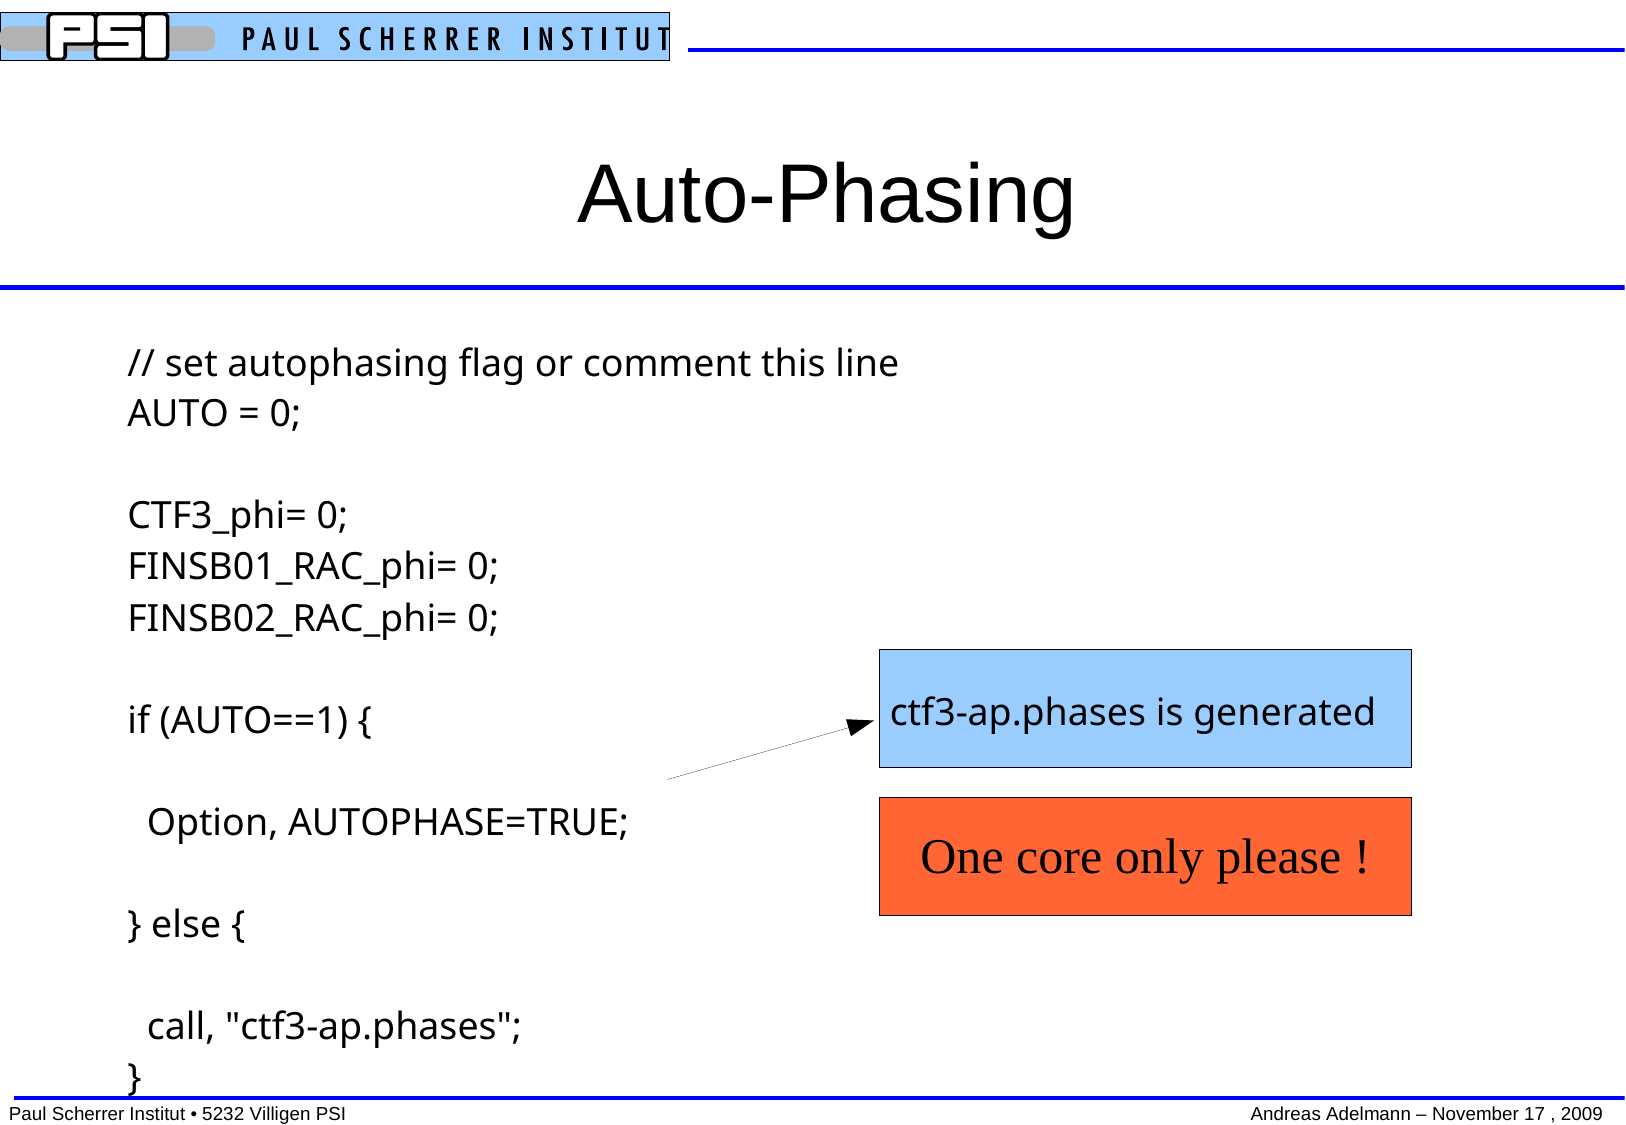

# Auto-Phasing
// set autophasing flag or comment this line
AUTO = 0;
CTF3_phi= 0;
FINSB01_RAC_phi= 0;
FINSB02_RAC_phi= 0;
if (AUTO==1) {
 Option, AUTOPHASE=TRUE;
} else {
 call, "ctf3-ap.phases";
}
ctf3-ap.phases is generated
One core only please !